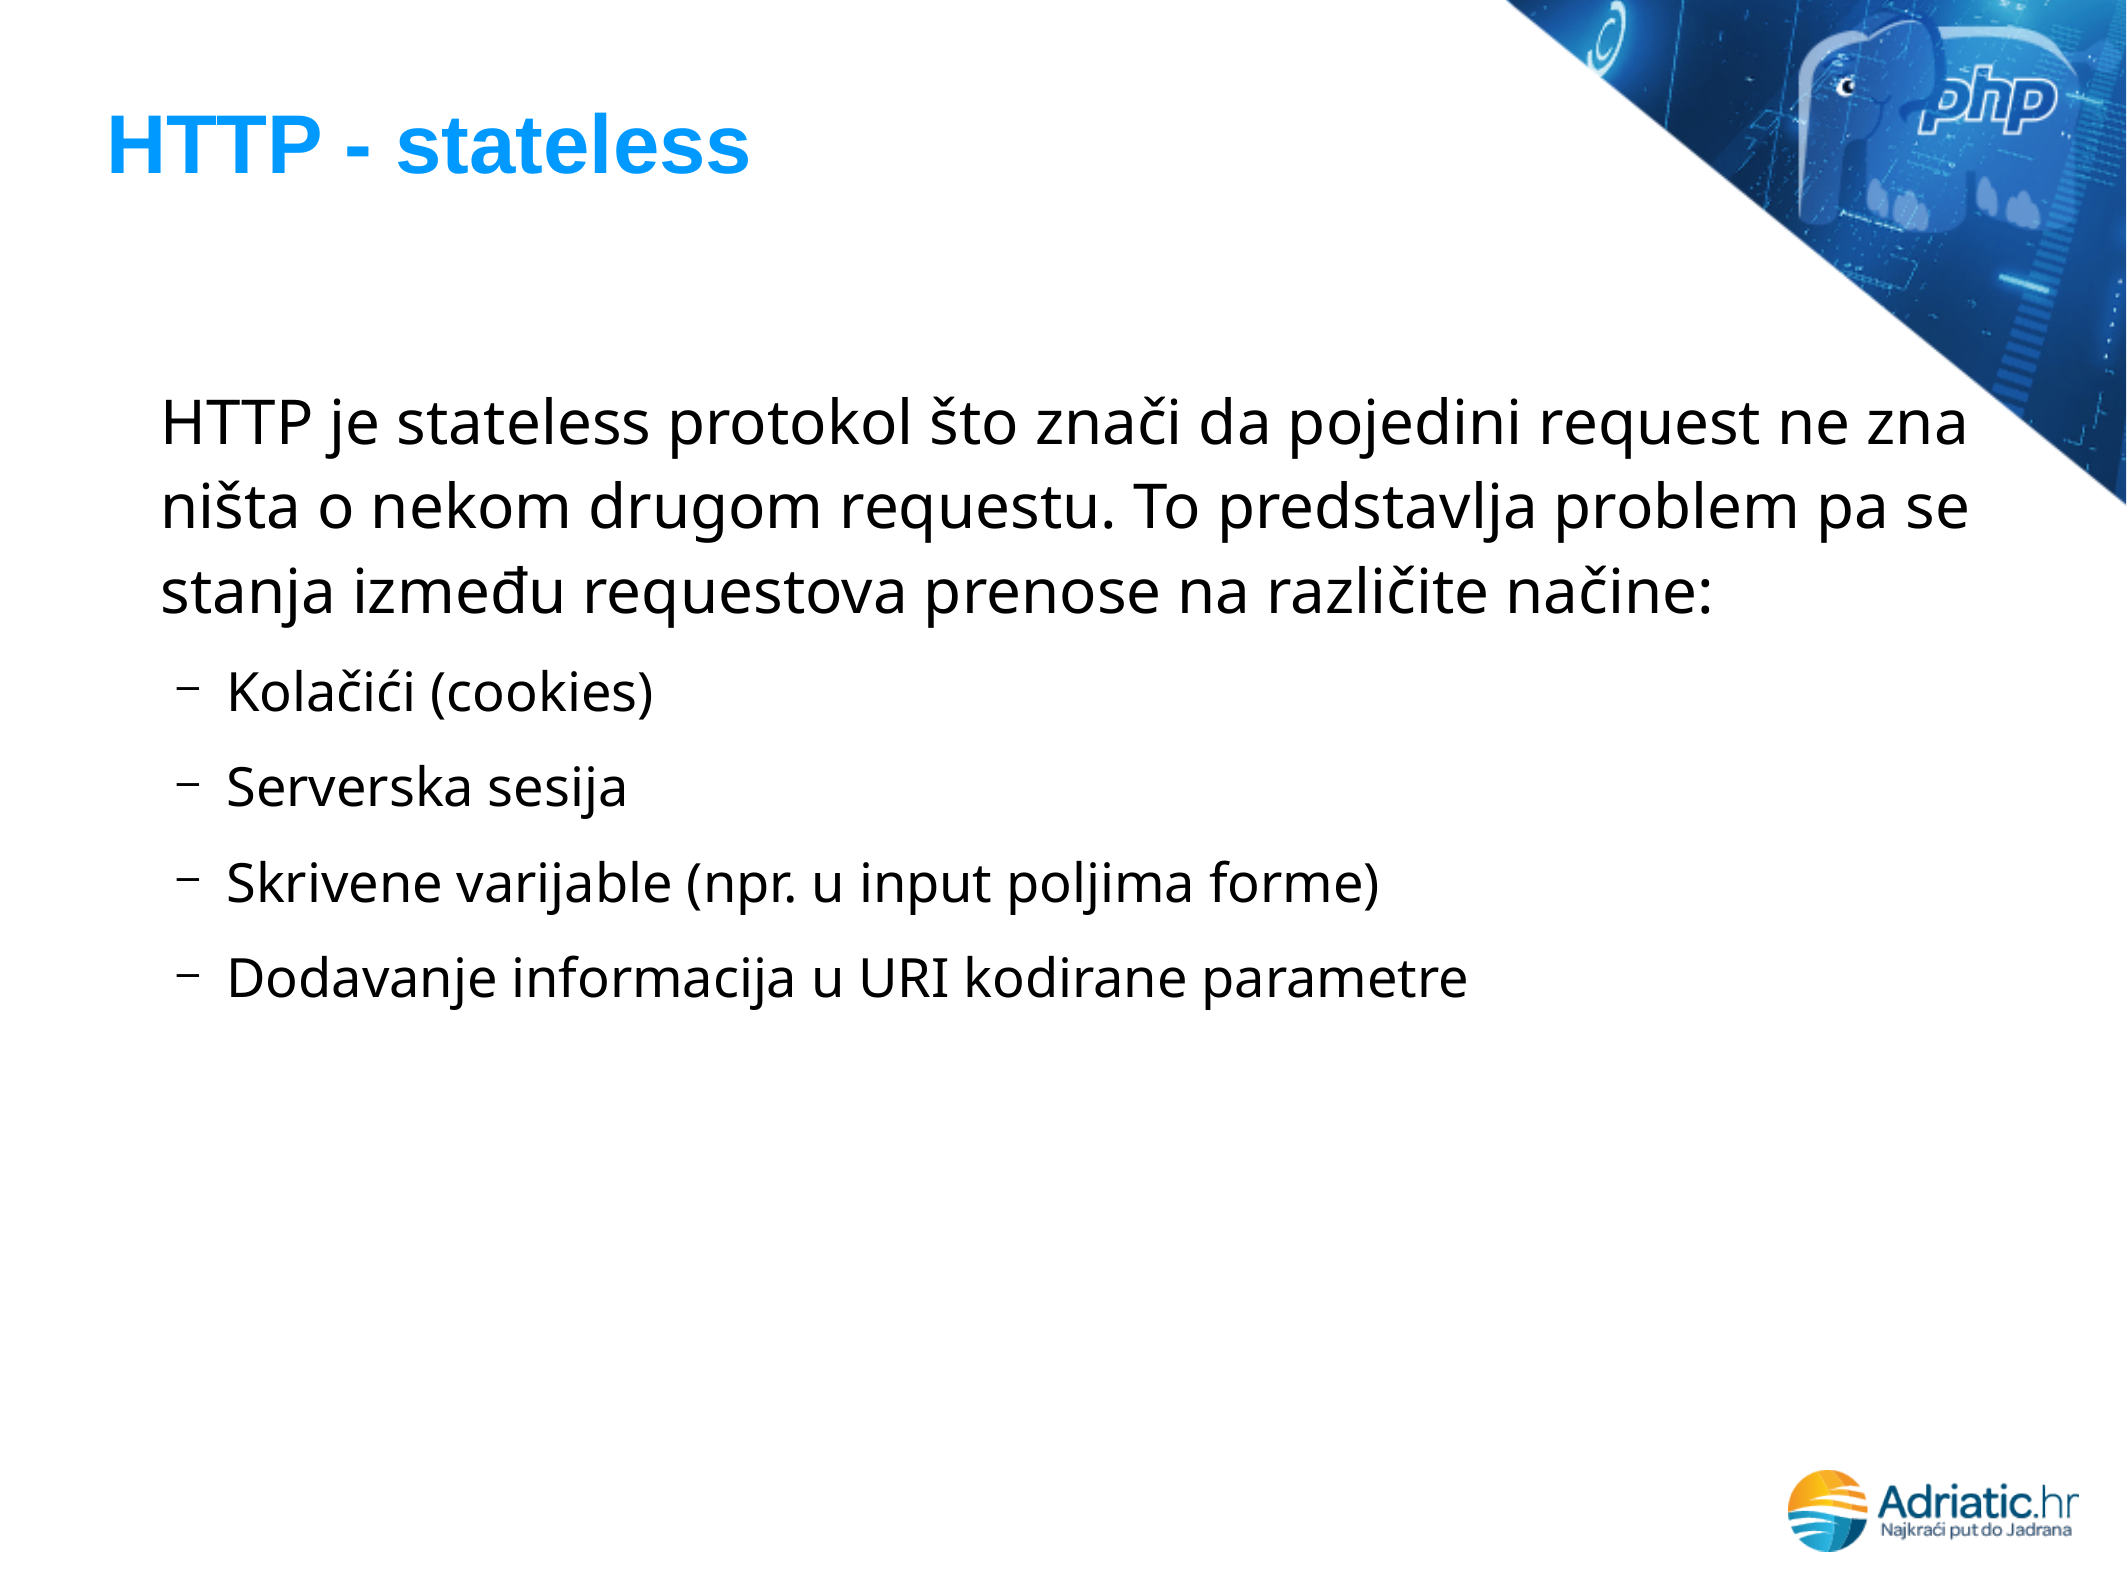

# HTTP - stateless
HTTP je stateless protokol što znači da pojedini request ne zna ništa o nekom drugom requestu. To predstavlja problem pa se stanja između requestova prenose na različite načine:
Kolačići (cookies)
Serverska sesija
Skrivene varijable (npr. u input poljima forme)
Dodavanje informacija u URI kodirane parametre